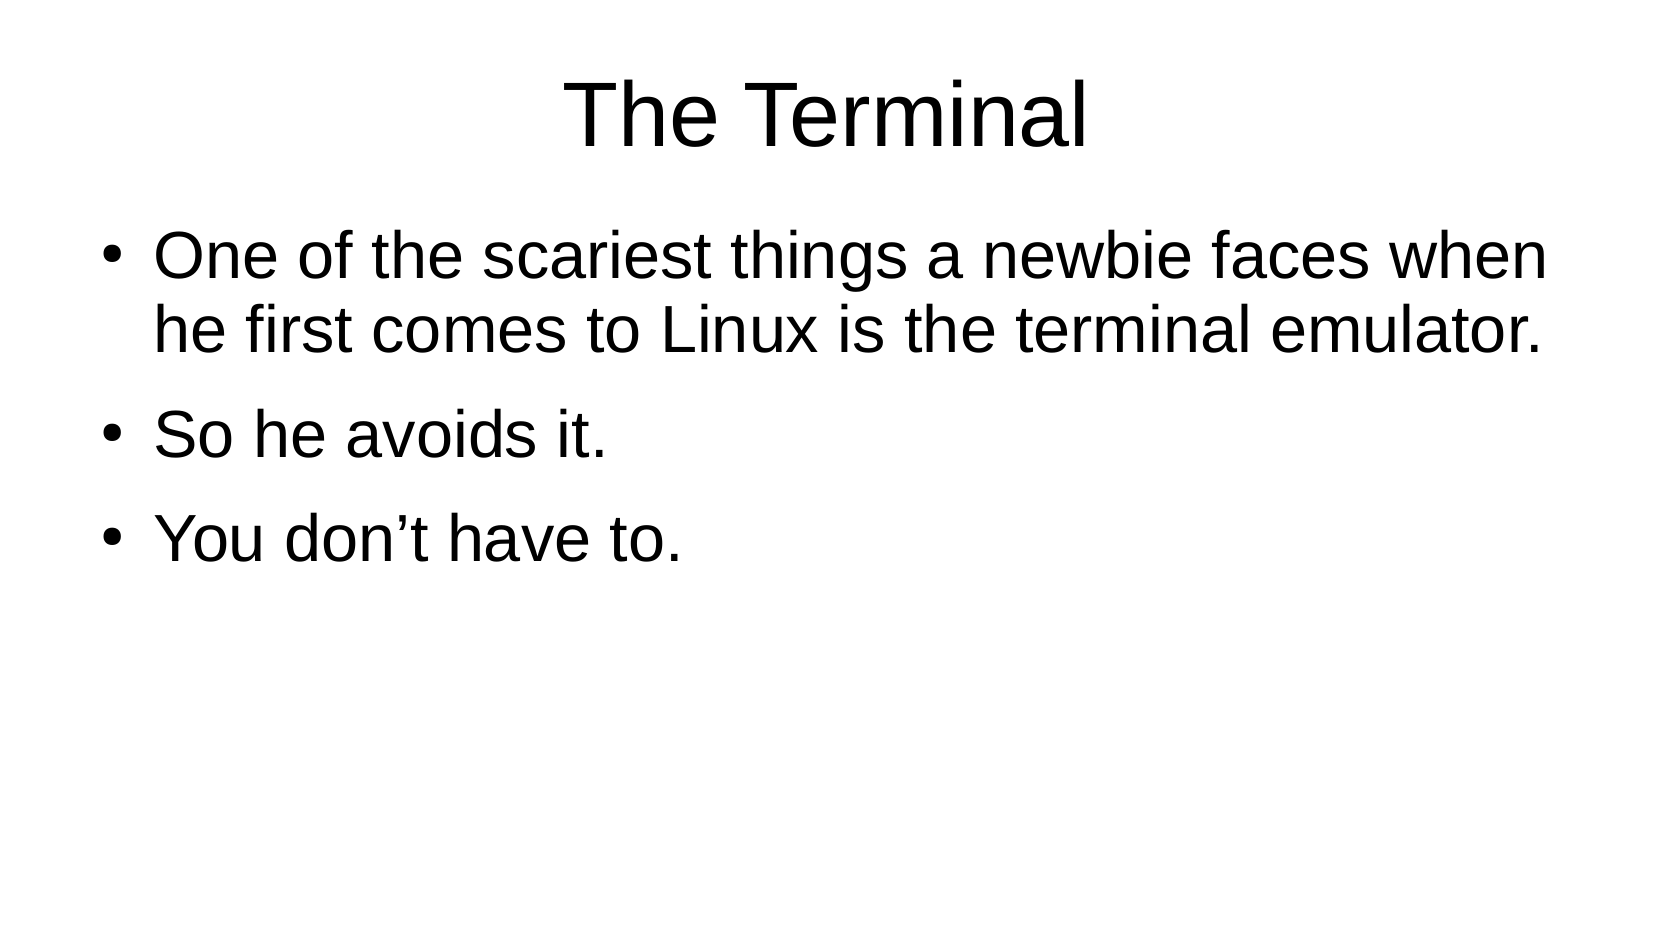

# The Terminal
One of the scariest things a newbie faces when he first comes to Linux is the terminal emulator.
So he avoids it.
You don’t have to.